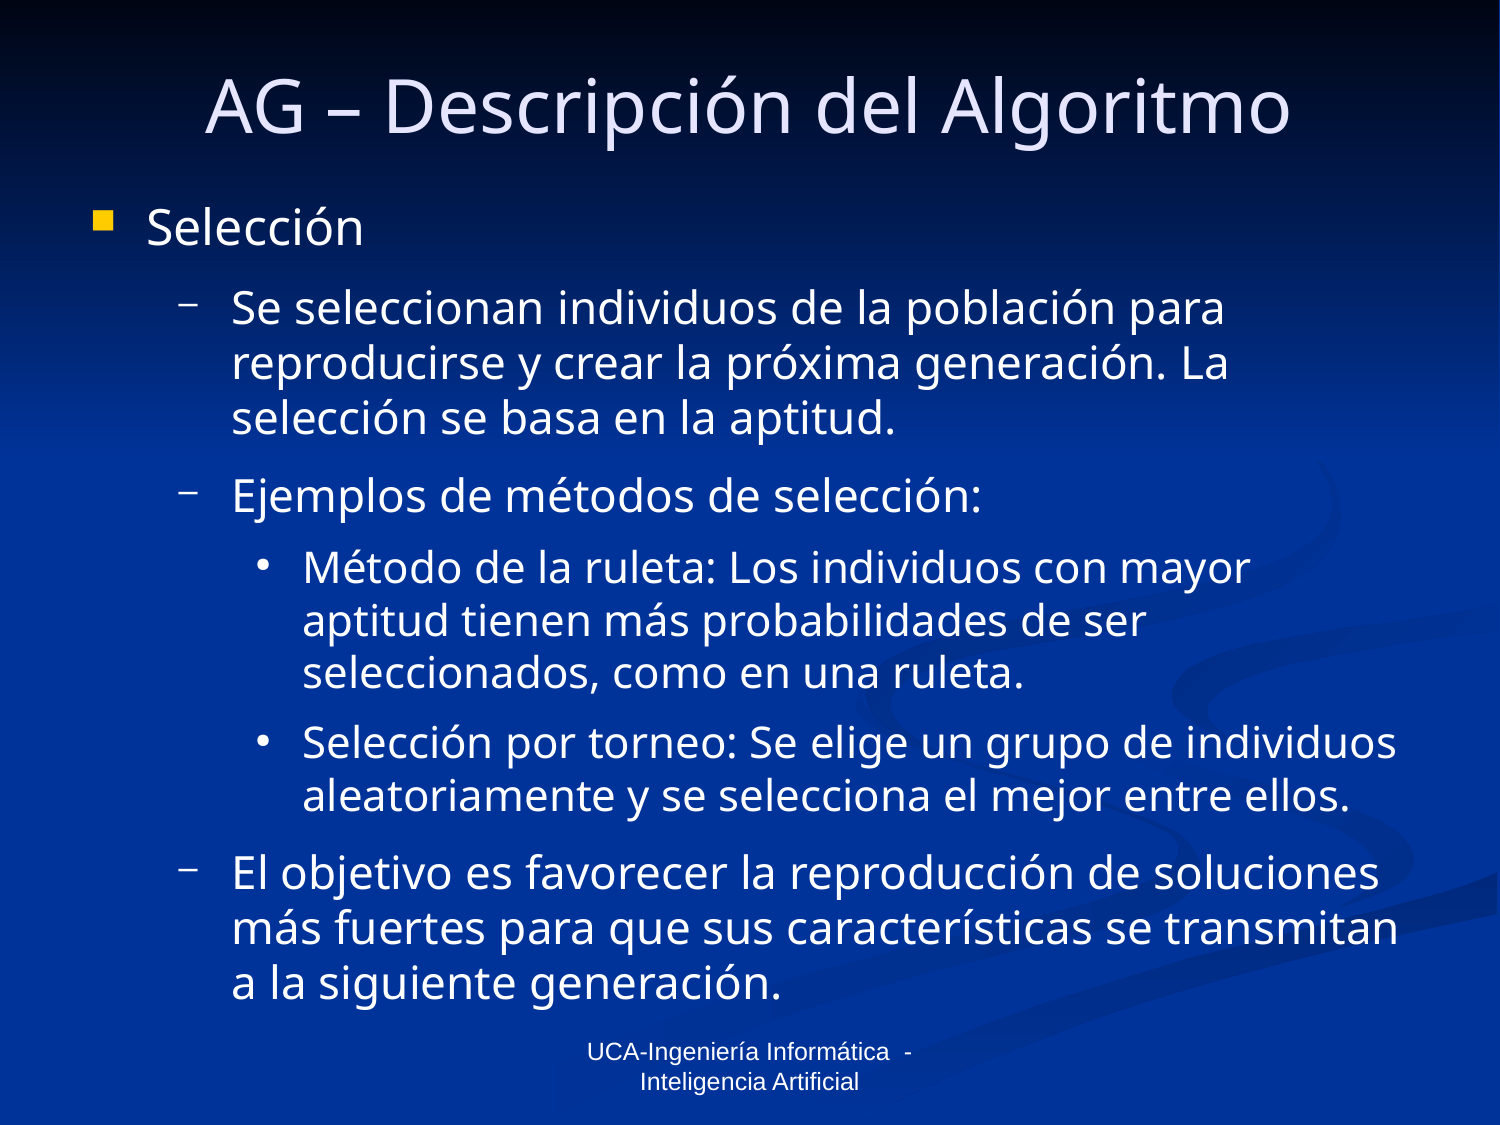

# AG – Descripción del Algoritmo
Selección
Se seleccionan individuos de la población para reproducirse y crear la próxima generación. La selección se basa en la aptitud.
Ejemplos de métodos de selección:
Método de la ruleta: Los individuos con mayor aptitud tienen más probabilidades de ser seleccionados, como en una ruleta.
Selección por torneo: Se elige un grupo de individuos aleatoriamente y se selecciona el mejor entre ellos.
El objetivo es favorecer la reproducción de soluciones más fuertes para que sus características se transmitan a la siguiente generación.
UCA-Ingeniería Informática - Inteligencia Artificial